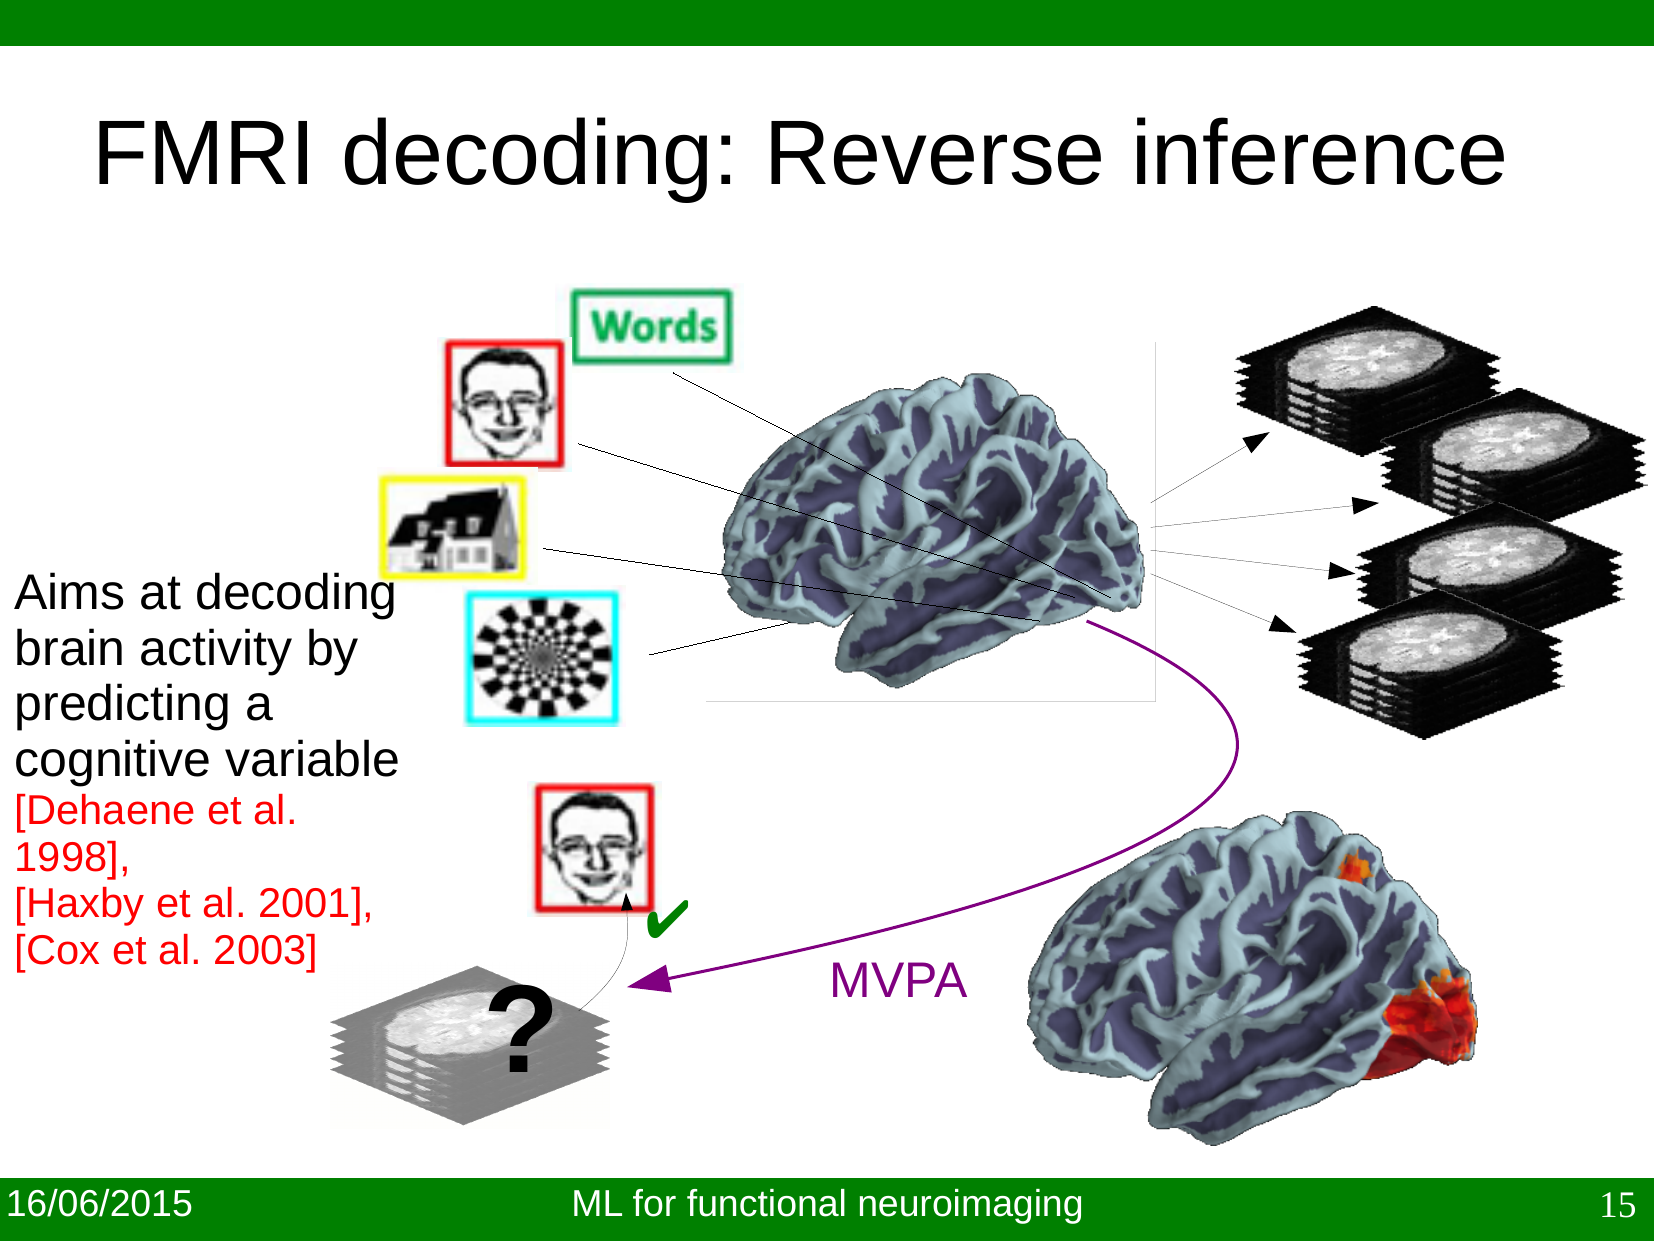

# FMRI decoding: Reverse inference
Aims at decoding brain activity by predicting a cognitive variable
[Dehaene et al. 1998],
[Haxby et al. 2001],
[Cox et al. 2003]
MVPA
		?
15